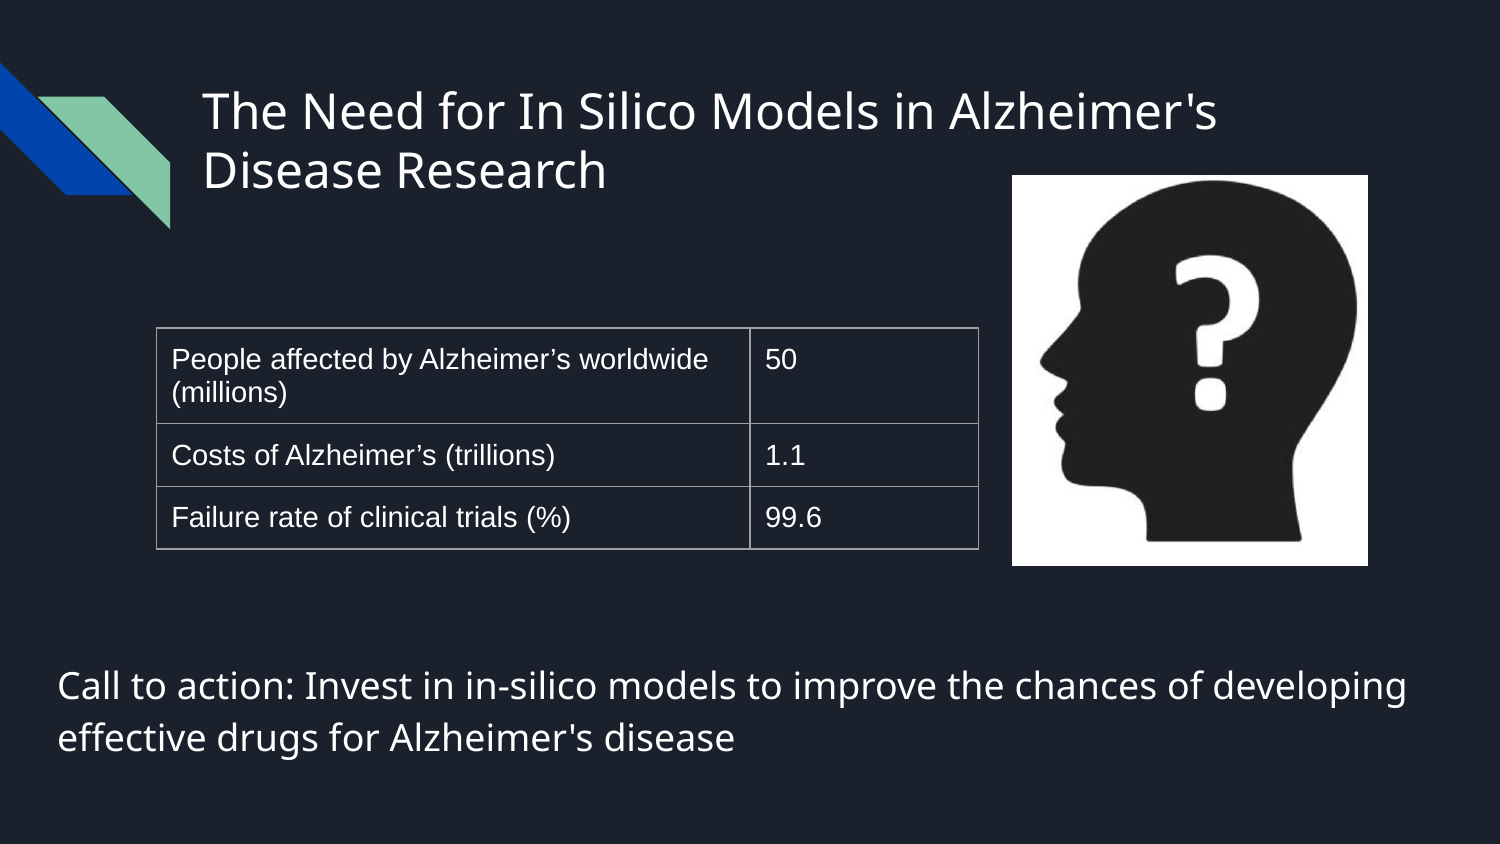

# The Need for In Silico Models in Alzheimer's Disease Research
| People affected by Alzheimer’s worldwide (millions) | 50 |
| --- | --- |
| Costs of Alzheimer’s (trillions) | 1.1 |
| Failure rate of clinical trials (%) | 99.6 |
Call to action: Invest in in-silico models to improve the chances of developing effective drugs for Alzheimer's disease